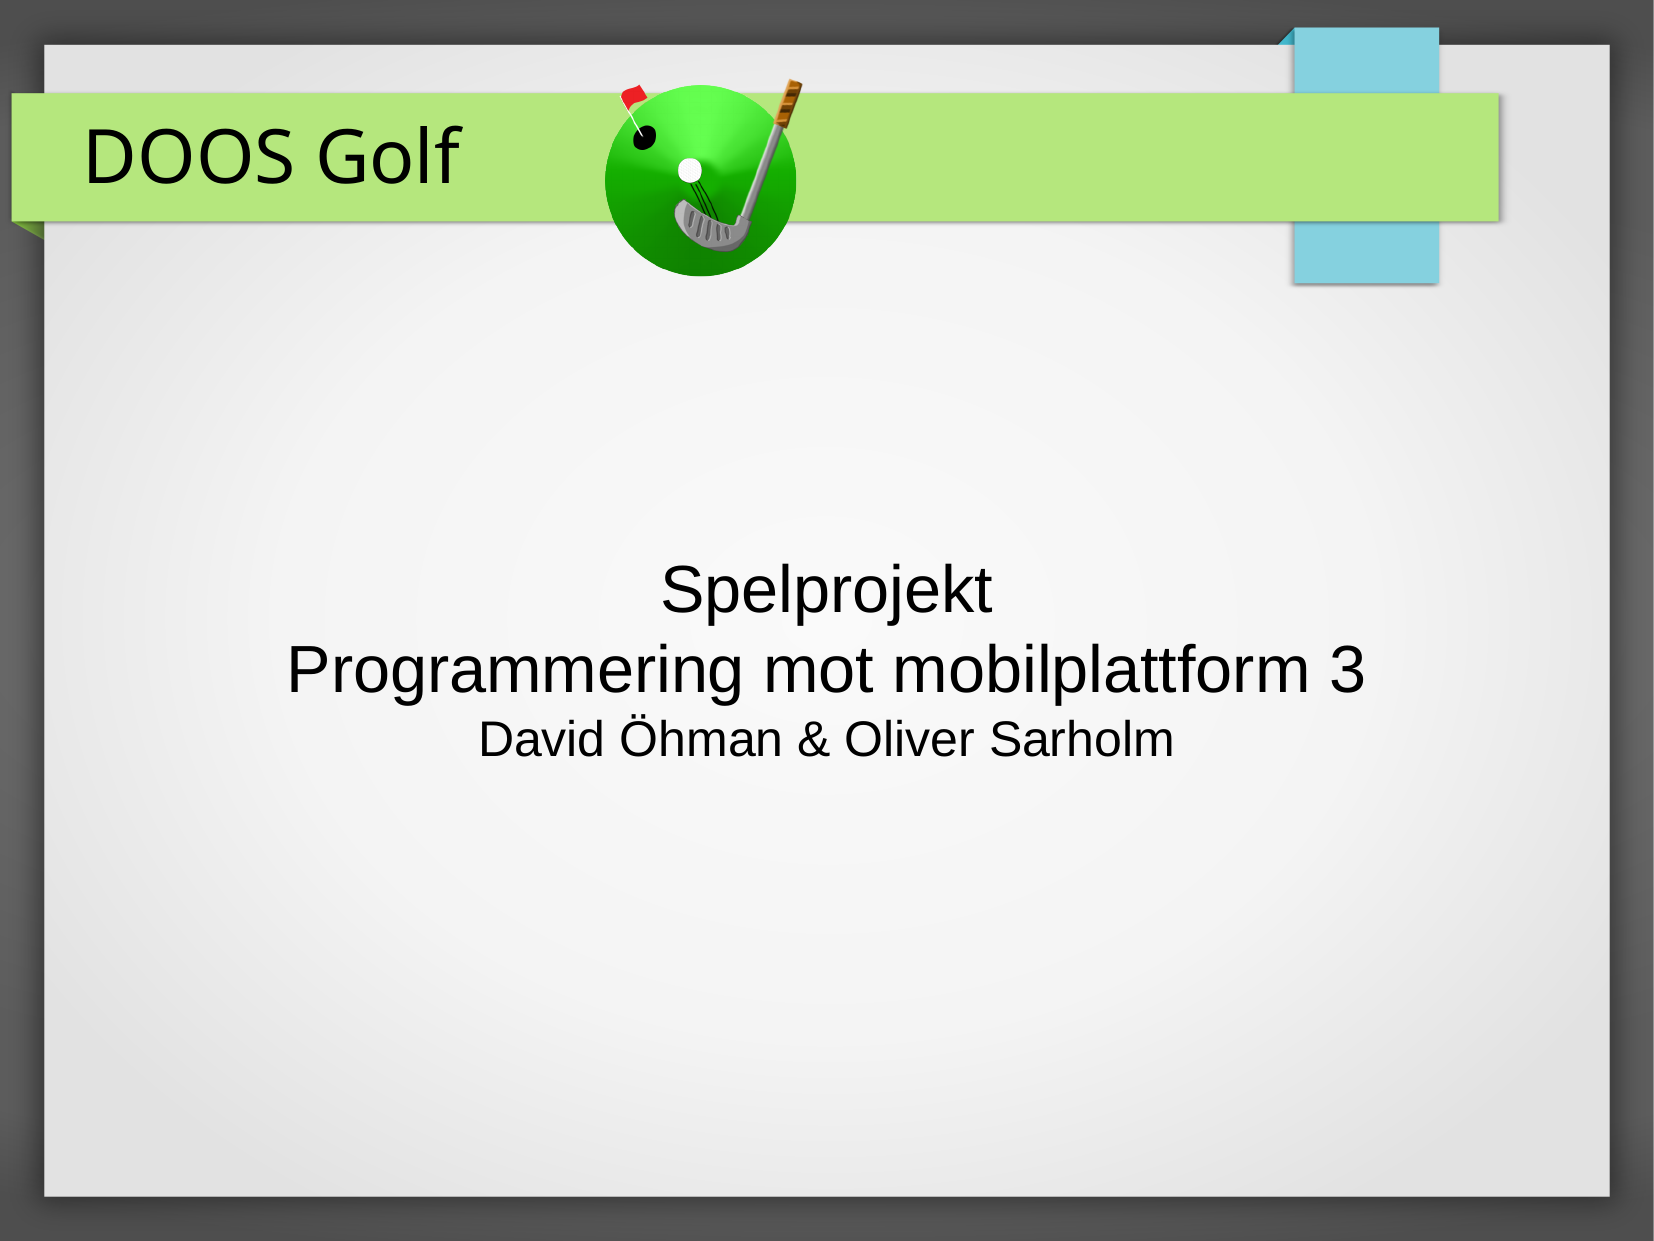

DOOS Golf
Spelprojekt
Programmering mot mobilplattform 3
David Öhman & Oliver Sarholm